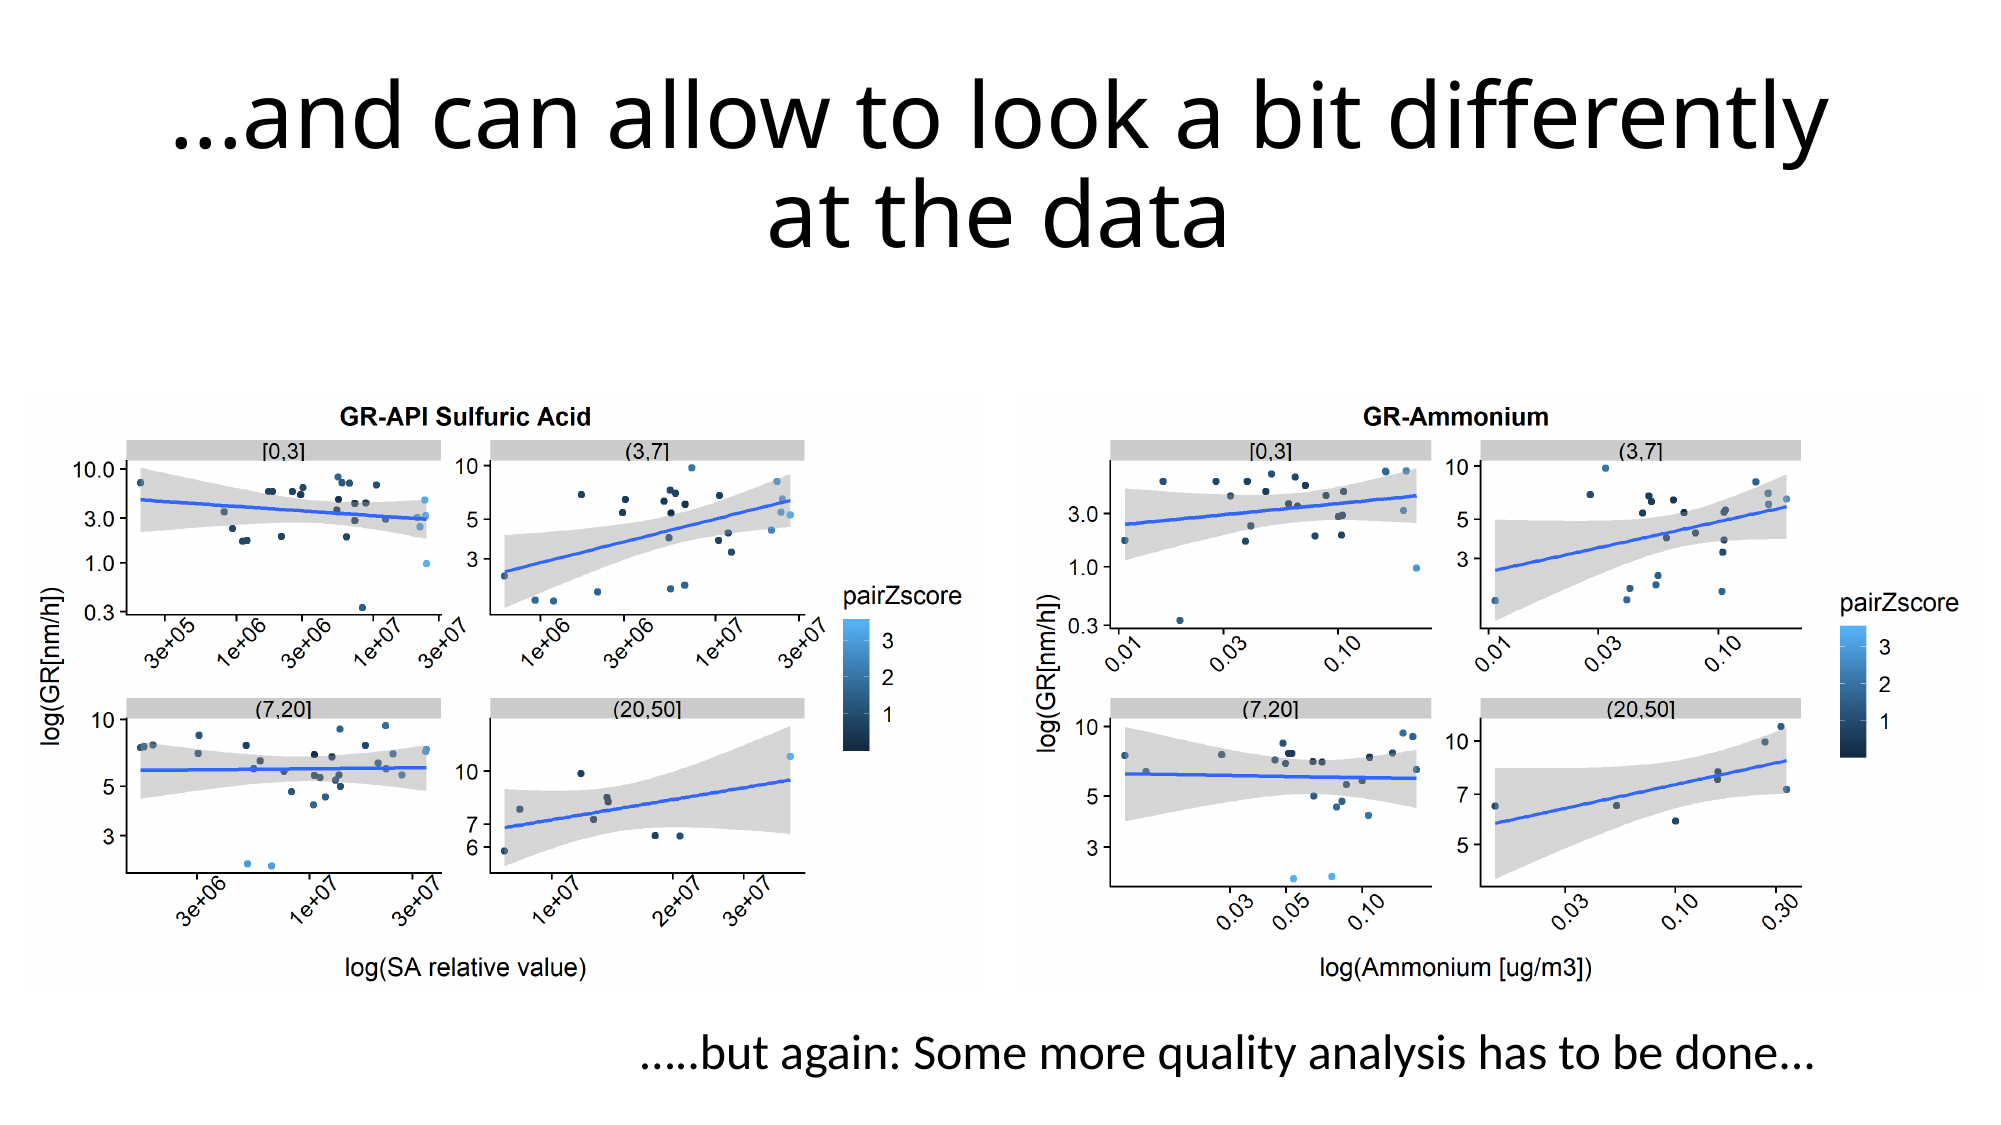

# ...and can allow to look a bit differently at the data
…..but again: Some more quality analysis has to be done...